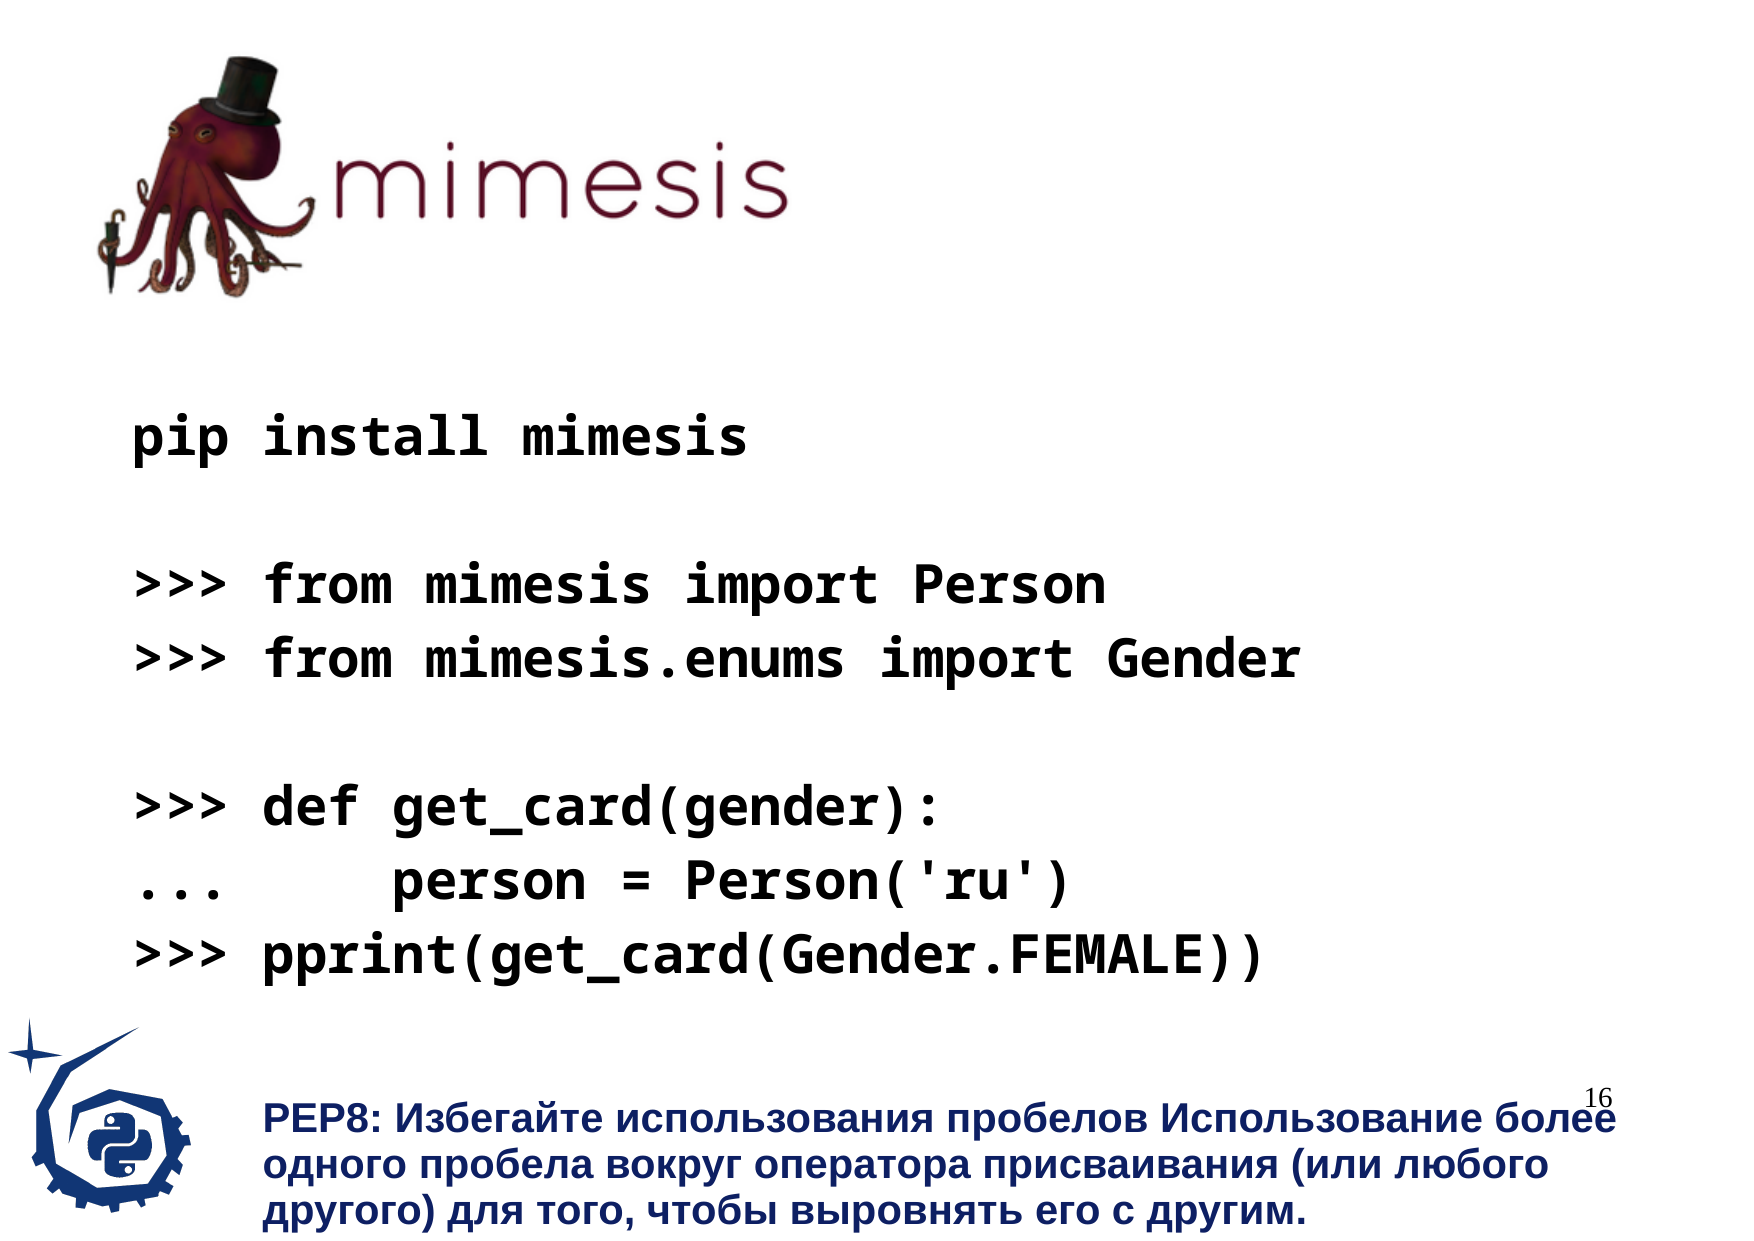

pip install mimesis
>>> from mimesis import Person
>>> from mimesis.enums import Gender
>>> def get_card(gender):
... person = Person('ru')
>>> pprint(get_card(Gender.FEMALE))
16
PEP8: Избегайте использования пробелов Использование более одного пробела вокруг оператора присваивания (или любого другого) для того, чтобы выровнять его с другим.